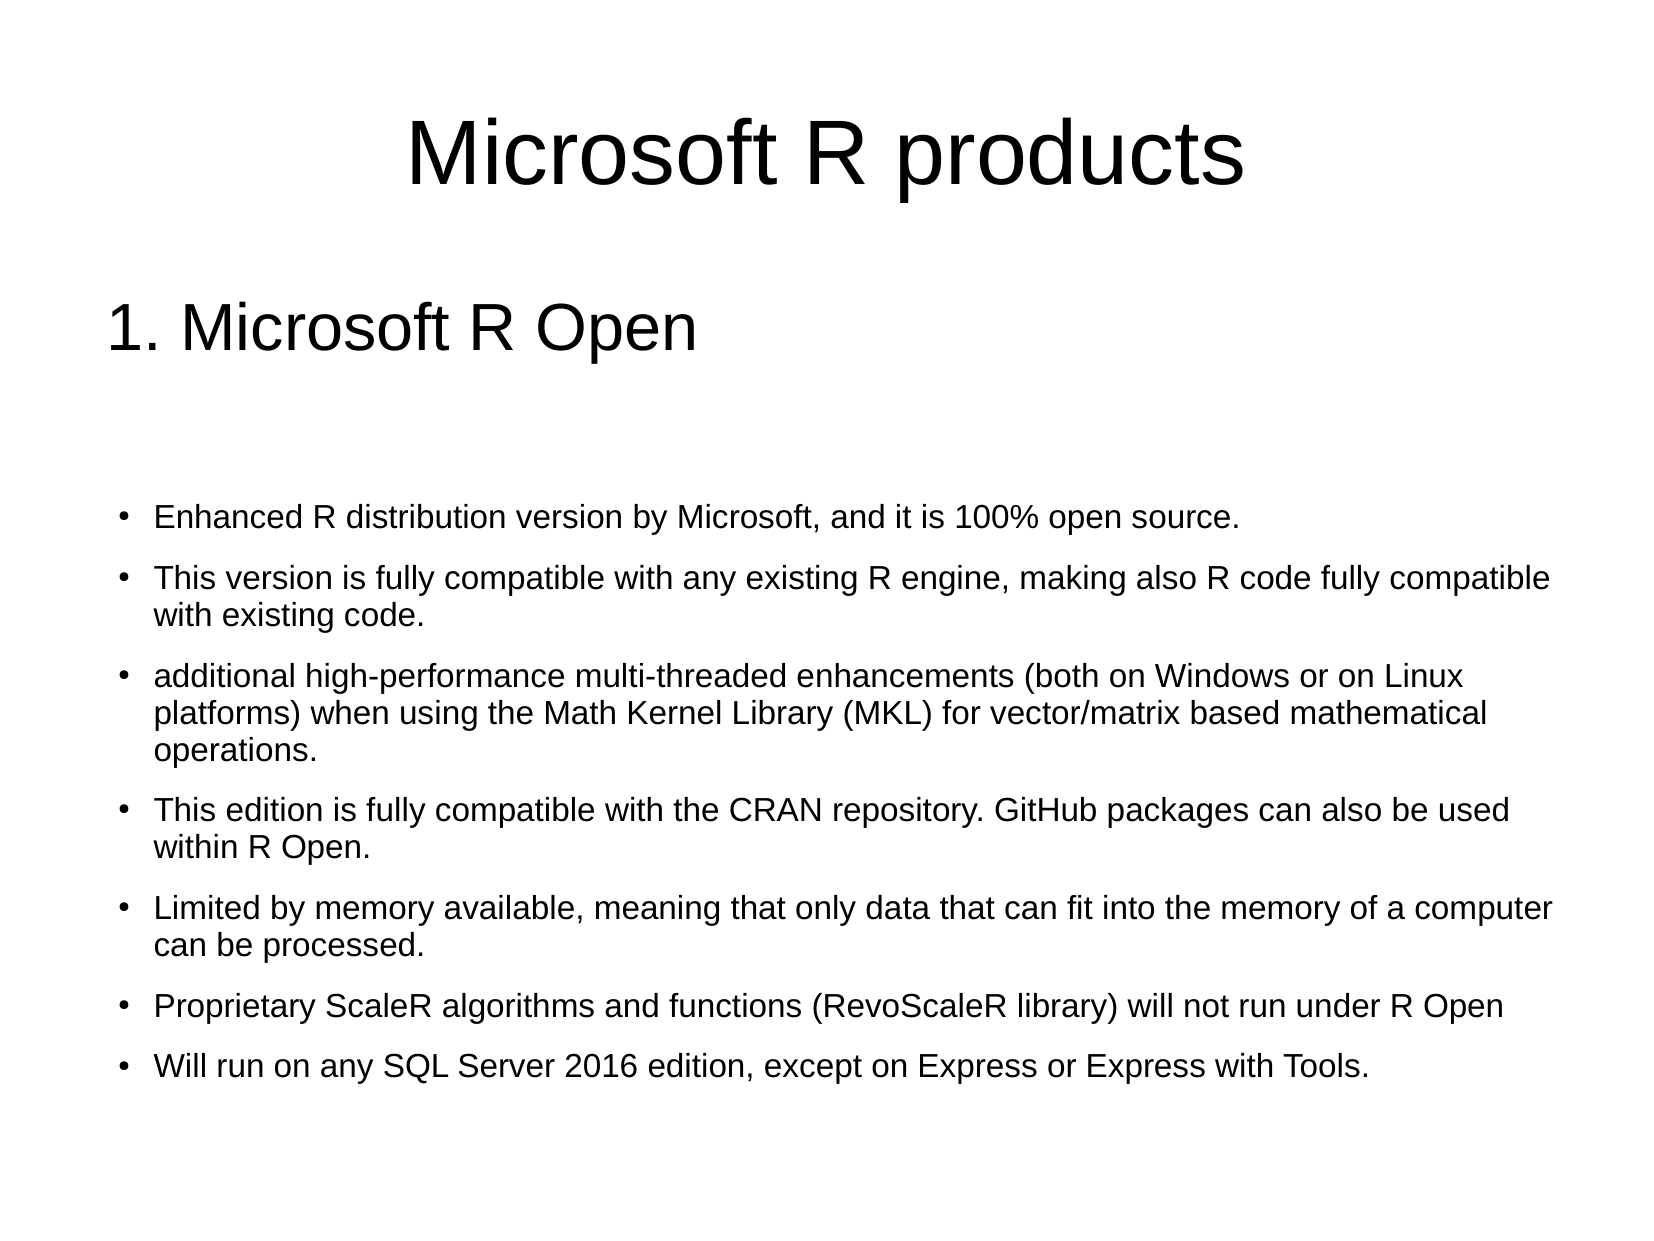

# Microsoft R products
1. Microsoft R Open
Enhanced R distribution version by Microsoft, and it is 100% open source.
This version is fully compatible with any existing R engine, making also R code fully compatible with existing code.
additional high-performance multi-threaded enhancements (both on Windows or on Linux platforms) when using the Math Kernel Library (MKL) for vector/matrix based mathematical operations.
This edition is fully compatible with the CRAN repository. GitHub packages can also be used within R Open.
Limited by memory available, meaning that only data that can fit into the memory of a computer can be processed.
Proprietary ScaleR algorithms and functions (RevoScaleR library) will not run under R Open
Will run on any SQL Server 2016 edition, except on Express or Express with Tools.